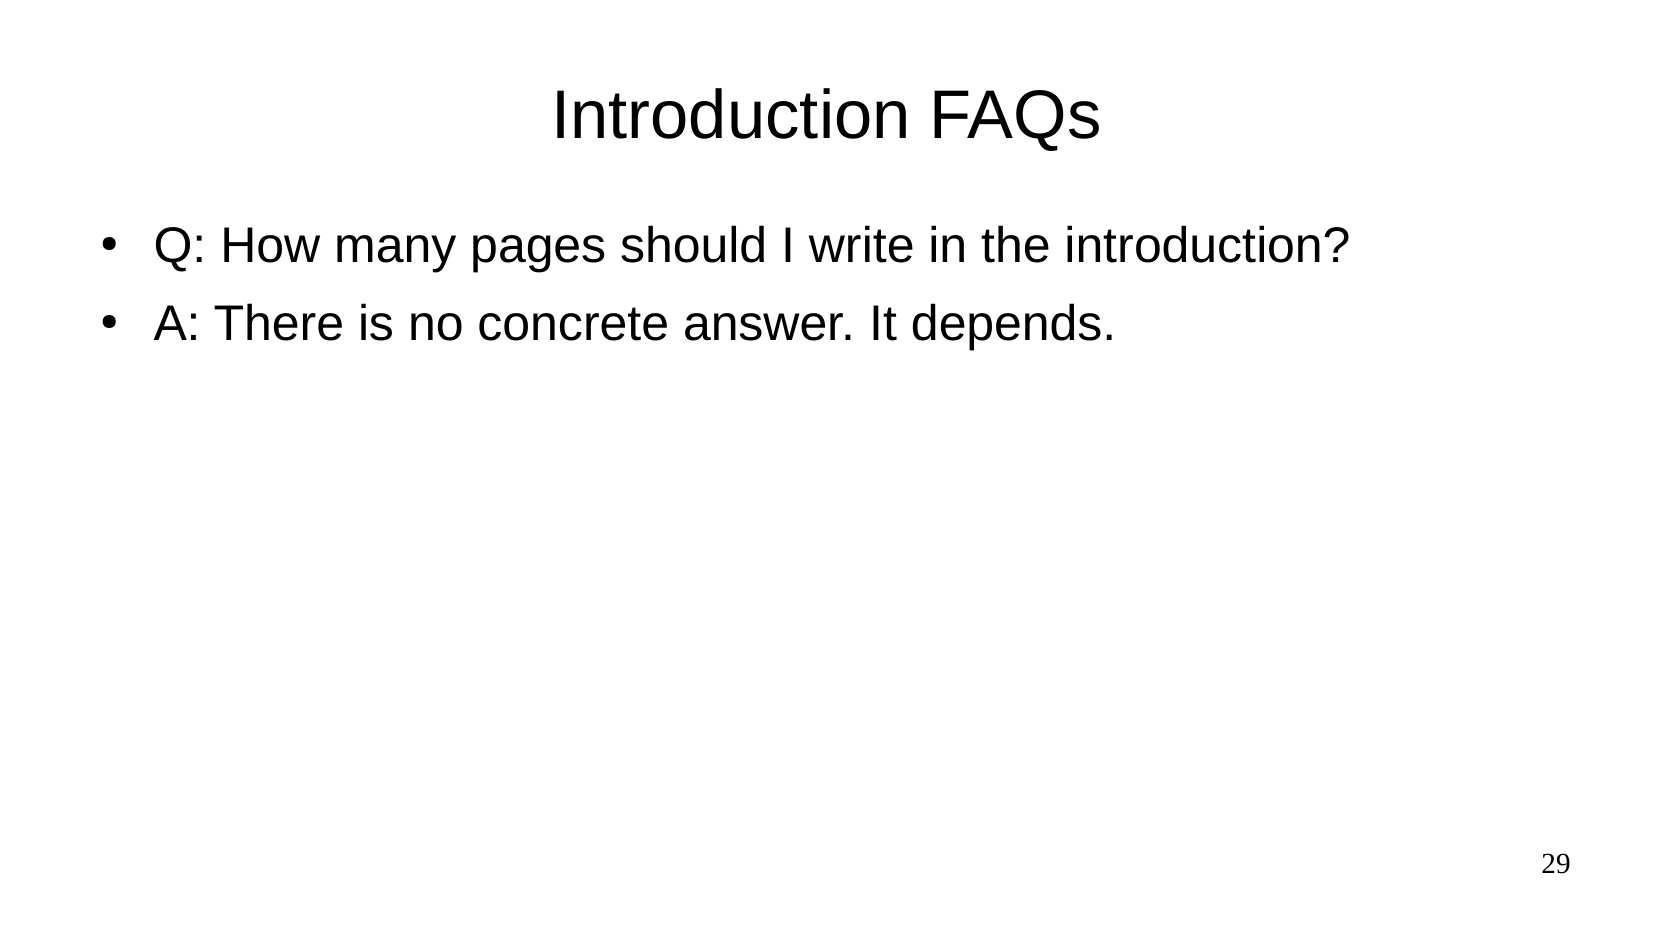

# Introduction FAQs
Q: How many pages should I write in the introduction?
A: There is no concrete answer. It depends.
29